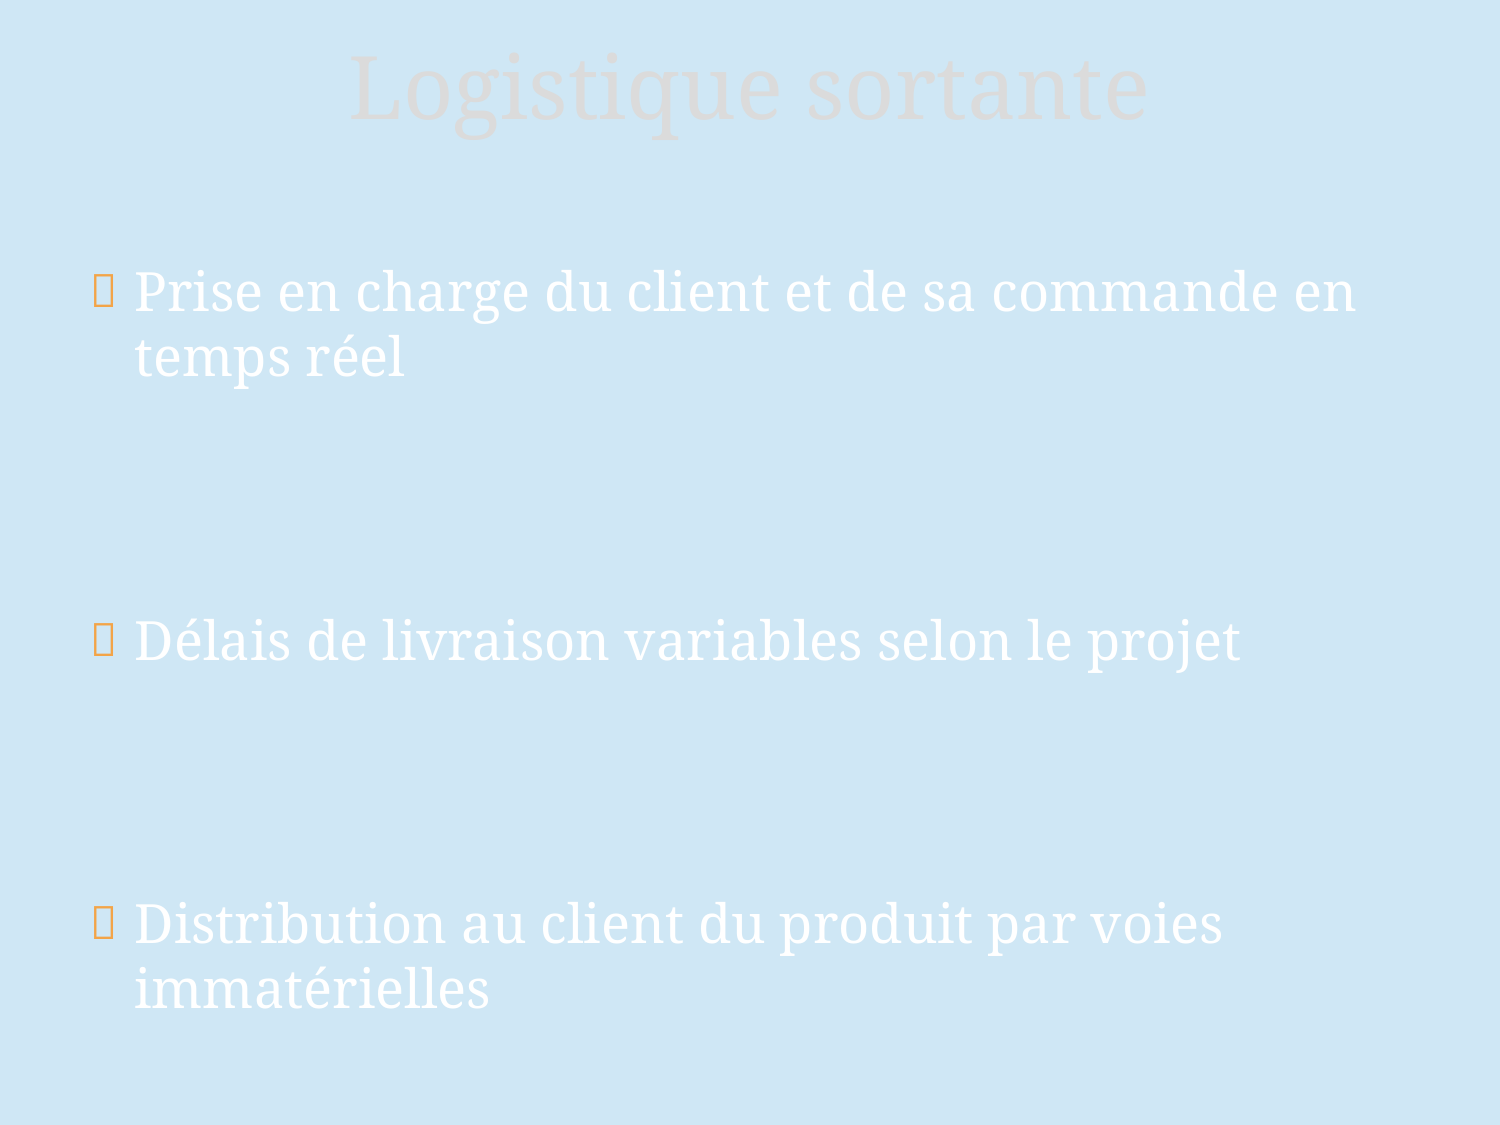

Logistique sortante
# Prise en charge du client et de sa commande en temps réel
Délais de livraison variables selon le projet
Distribution au client du produit par voies immatérielles